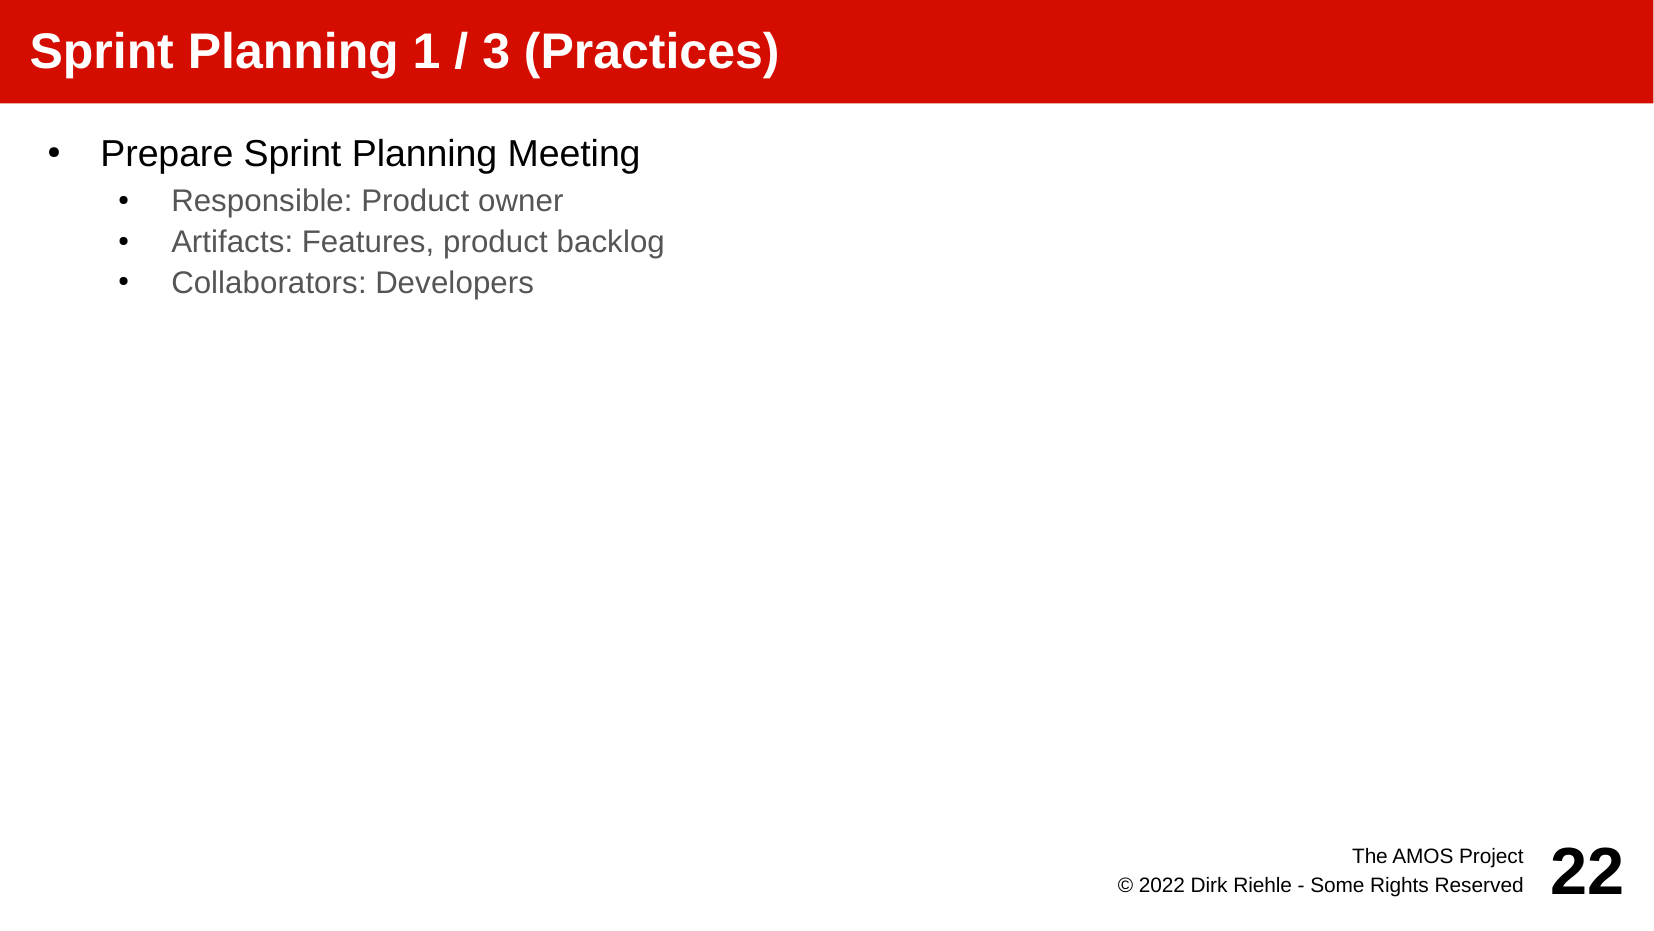

# Sprint Planning 1 / 3 (Practices)
Prepare Sprint Planning Meeting
Responsible: Product owner
Artifacts: Features, product backlog
Collaborators: Developers
The AMOS Project
22
© 2022 Dirk Riehle - Some Rights Reserved